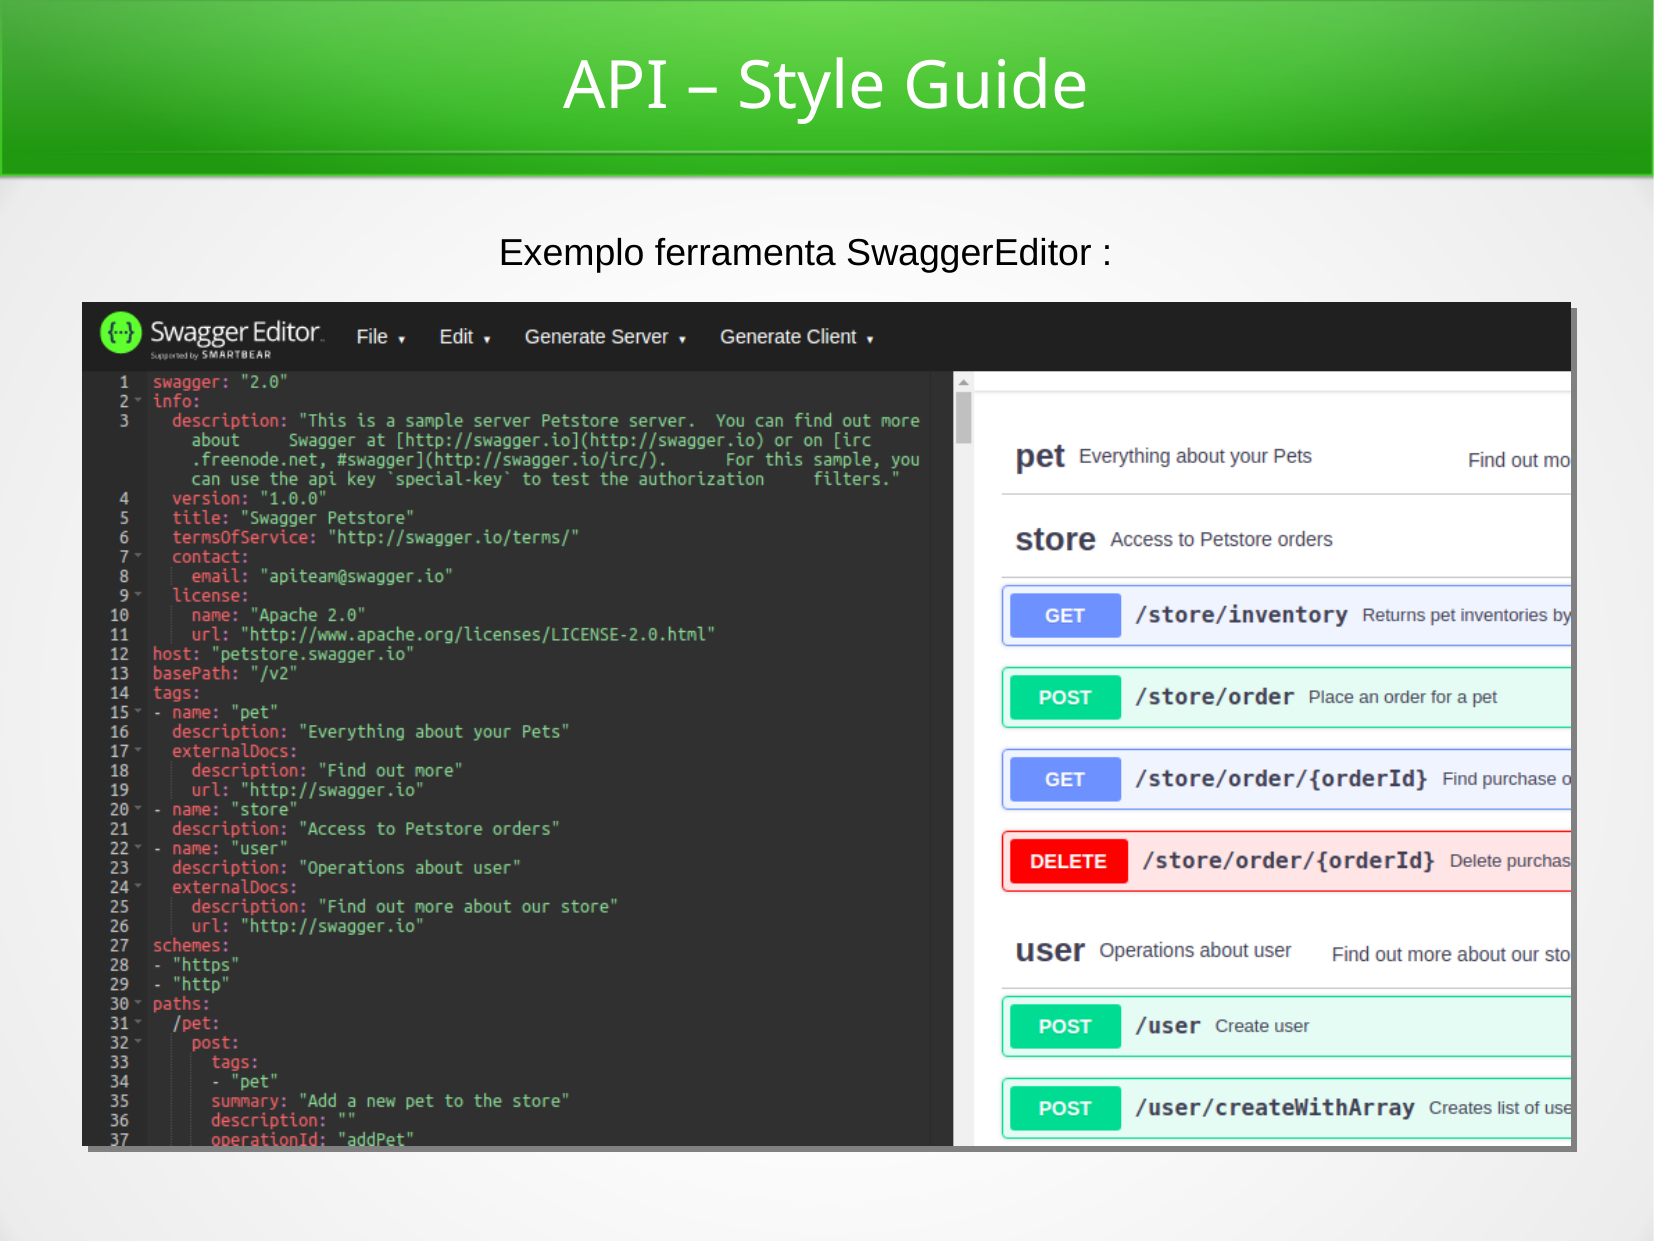

# API – Style Guide
Exemplo ferramenta SwaggerEditor :